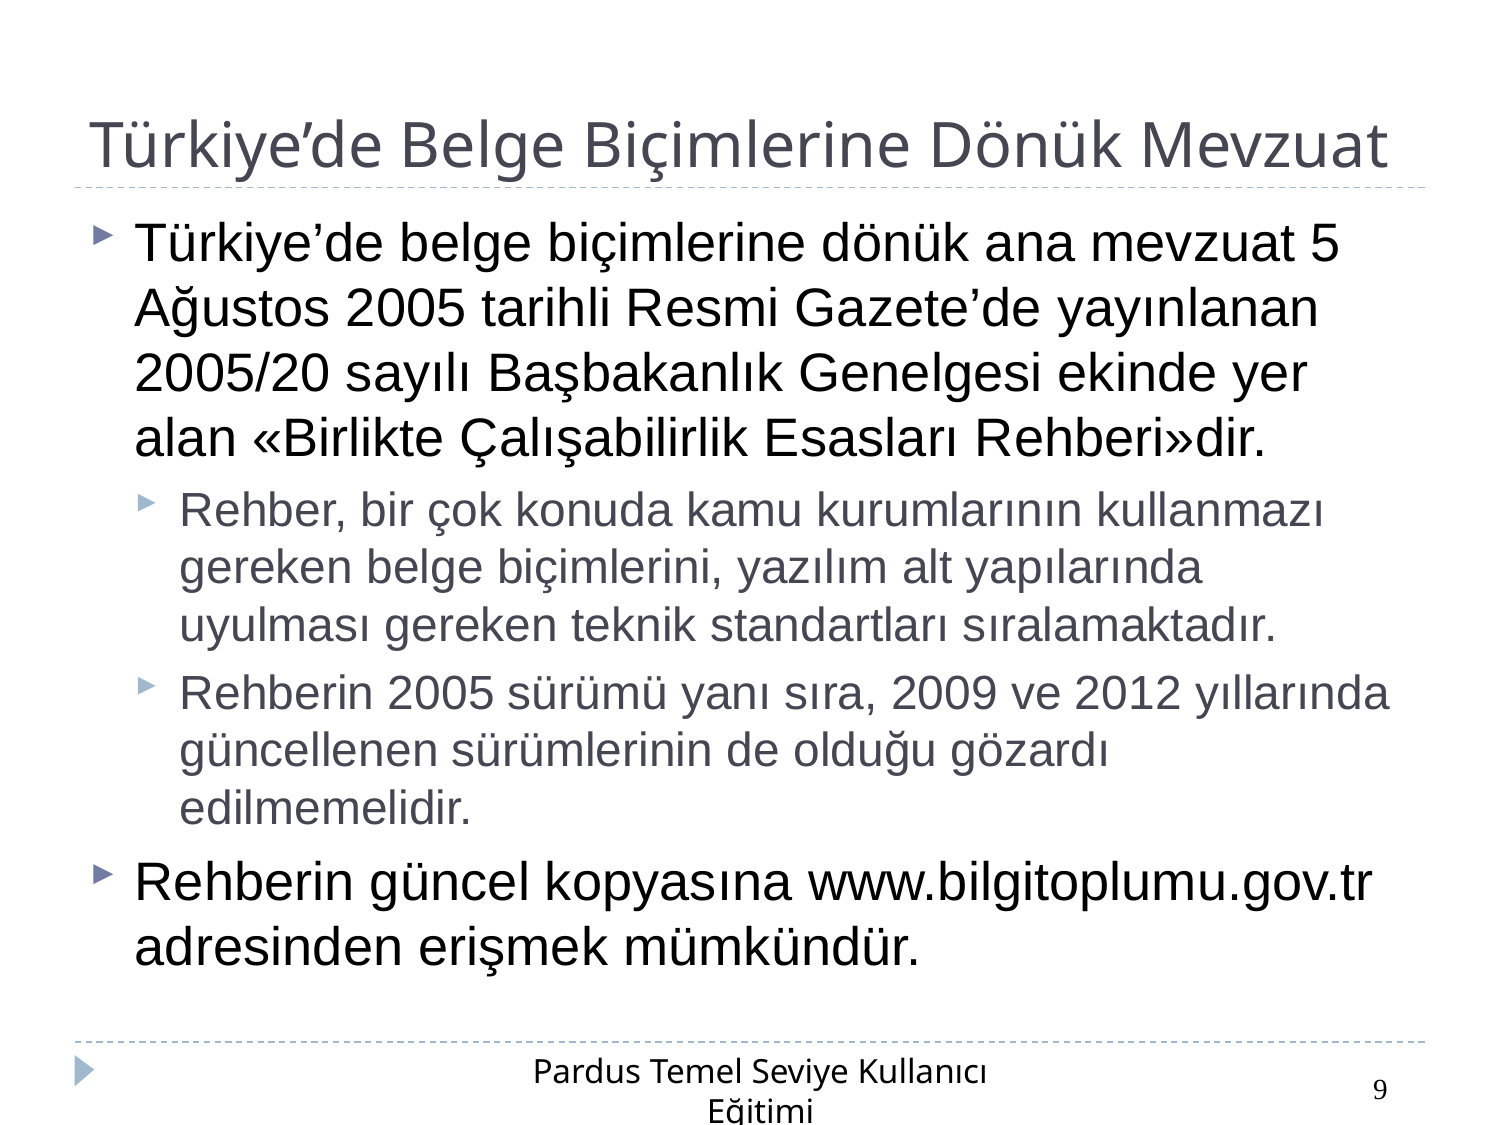

# Türkiye’de Belge Biçimlerine Dönük Mevzuat
Türkiye’de belge biçimlerine dönük ana mevzuat 5 Ağustos 2005 tarihli Resmi Gazete’de yayınlanan 2005/20 sayılı Başbakanlık Genelgesi ekinde yer alan «Birlikte Çalışabilirlik Esasları Rehberi»dir.
Rehber, bir çok konuda kamu kurumlarının kullanmazı gereken belge biçimlerini, yazılım alt yapılarında uyulması gereken teknik standartları sıralamaktadır.
Rehberin 2005 sürümü yanı sıra, 2009 ve 2012 yıllarında güncellenen sürümlerinin de olduğu gözardı edilmemelidir.
Rehberin güncel kopyasına www.bilgitoplumu.gov.tr adresinden erişmek mümkündür.